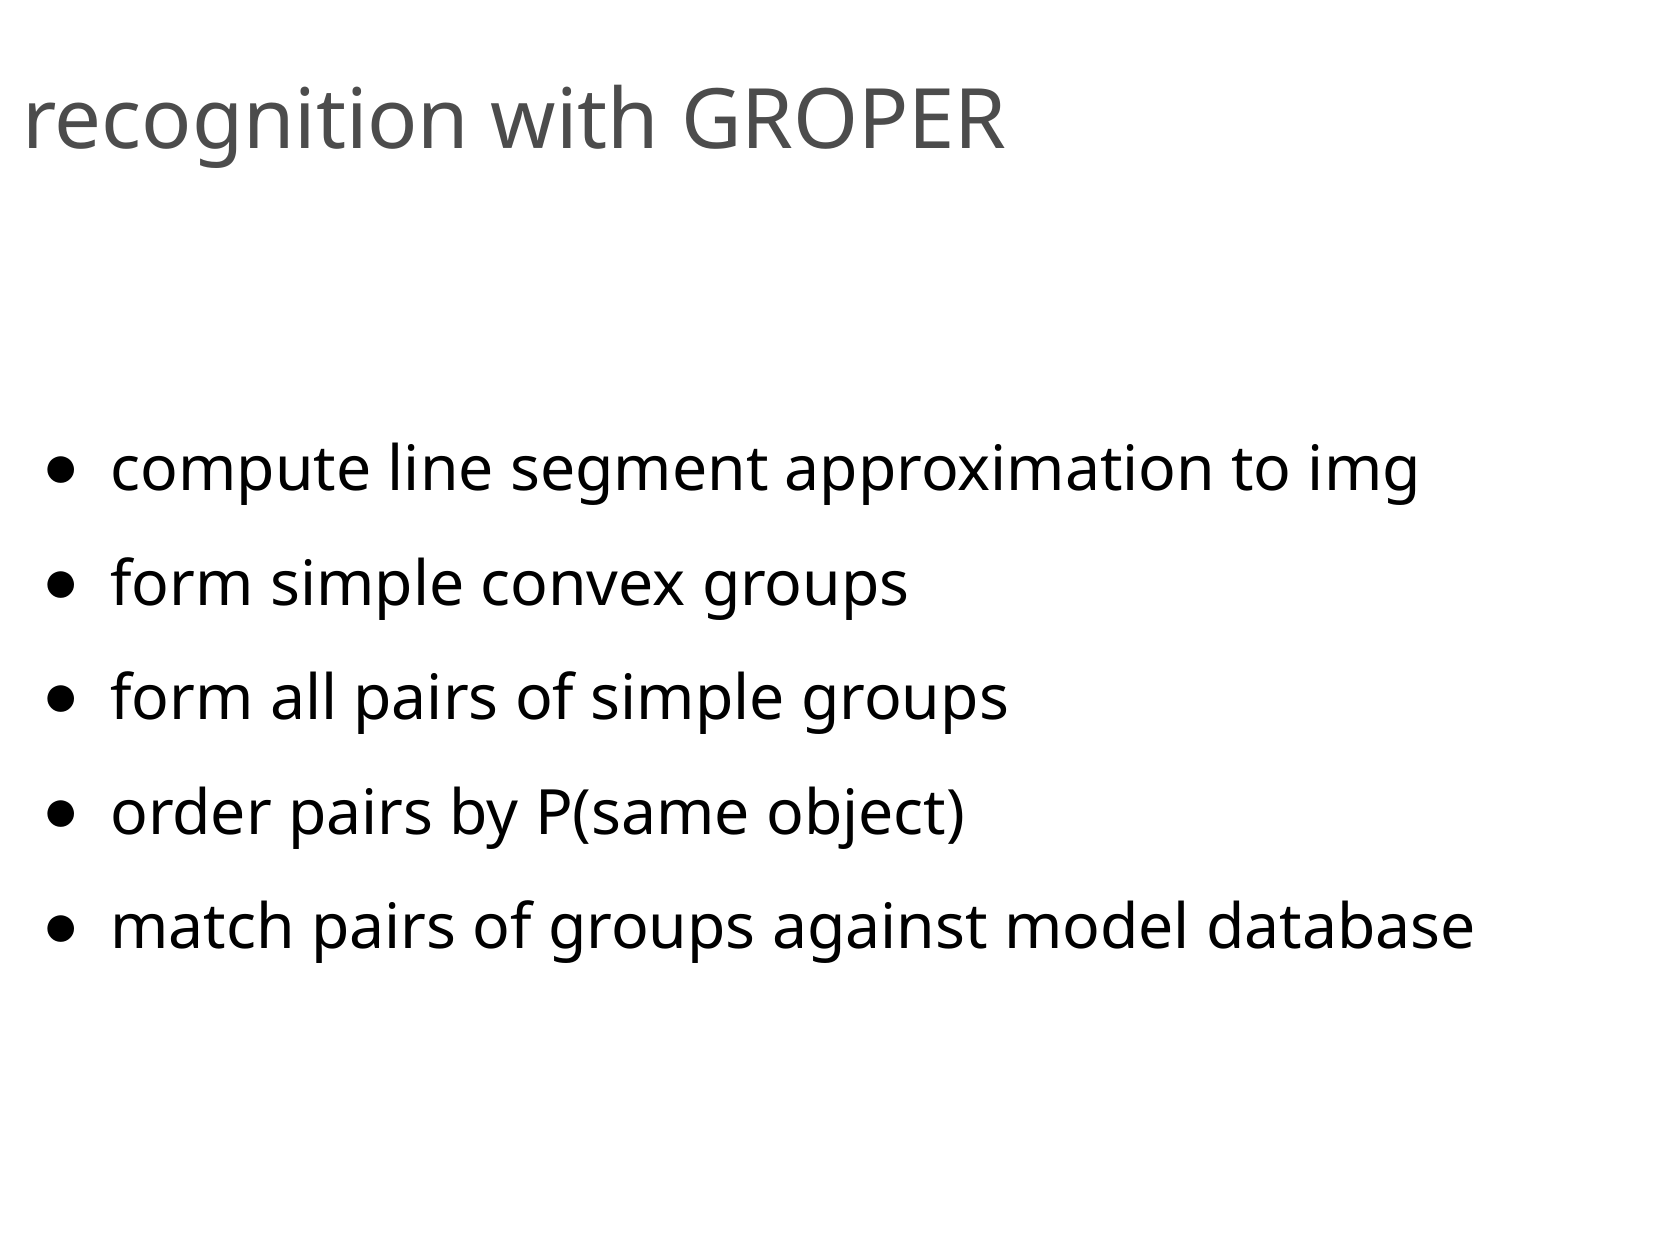

# recognition with GROPER
compute line segment approximation to img
form simple convex groups
form all pairs of simple groups
order pairs by P(same object)
match pairs of groups against model database